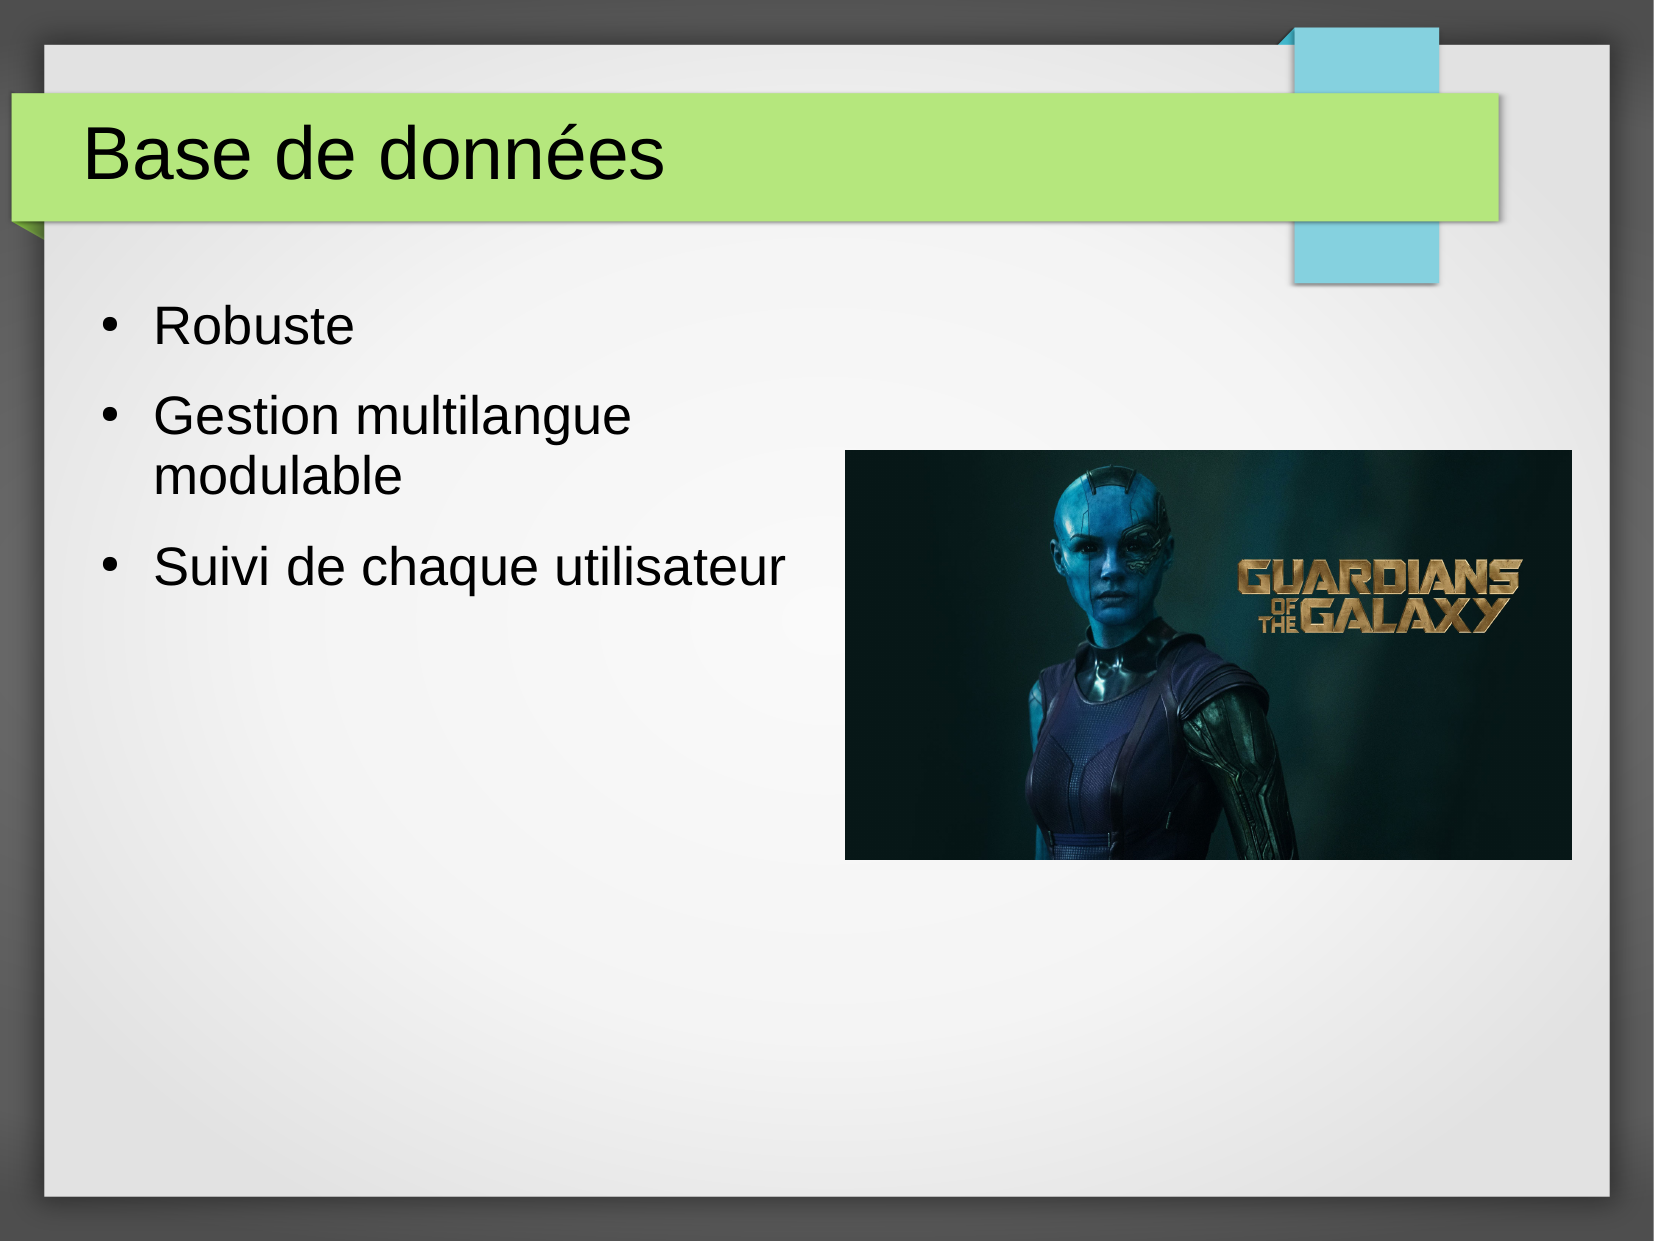

# Base de données
Robuste
Gestion multilangue modulable
Suivi de chaque utilisateur